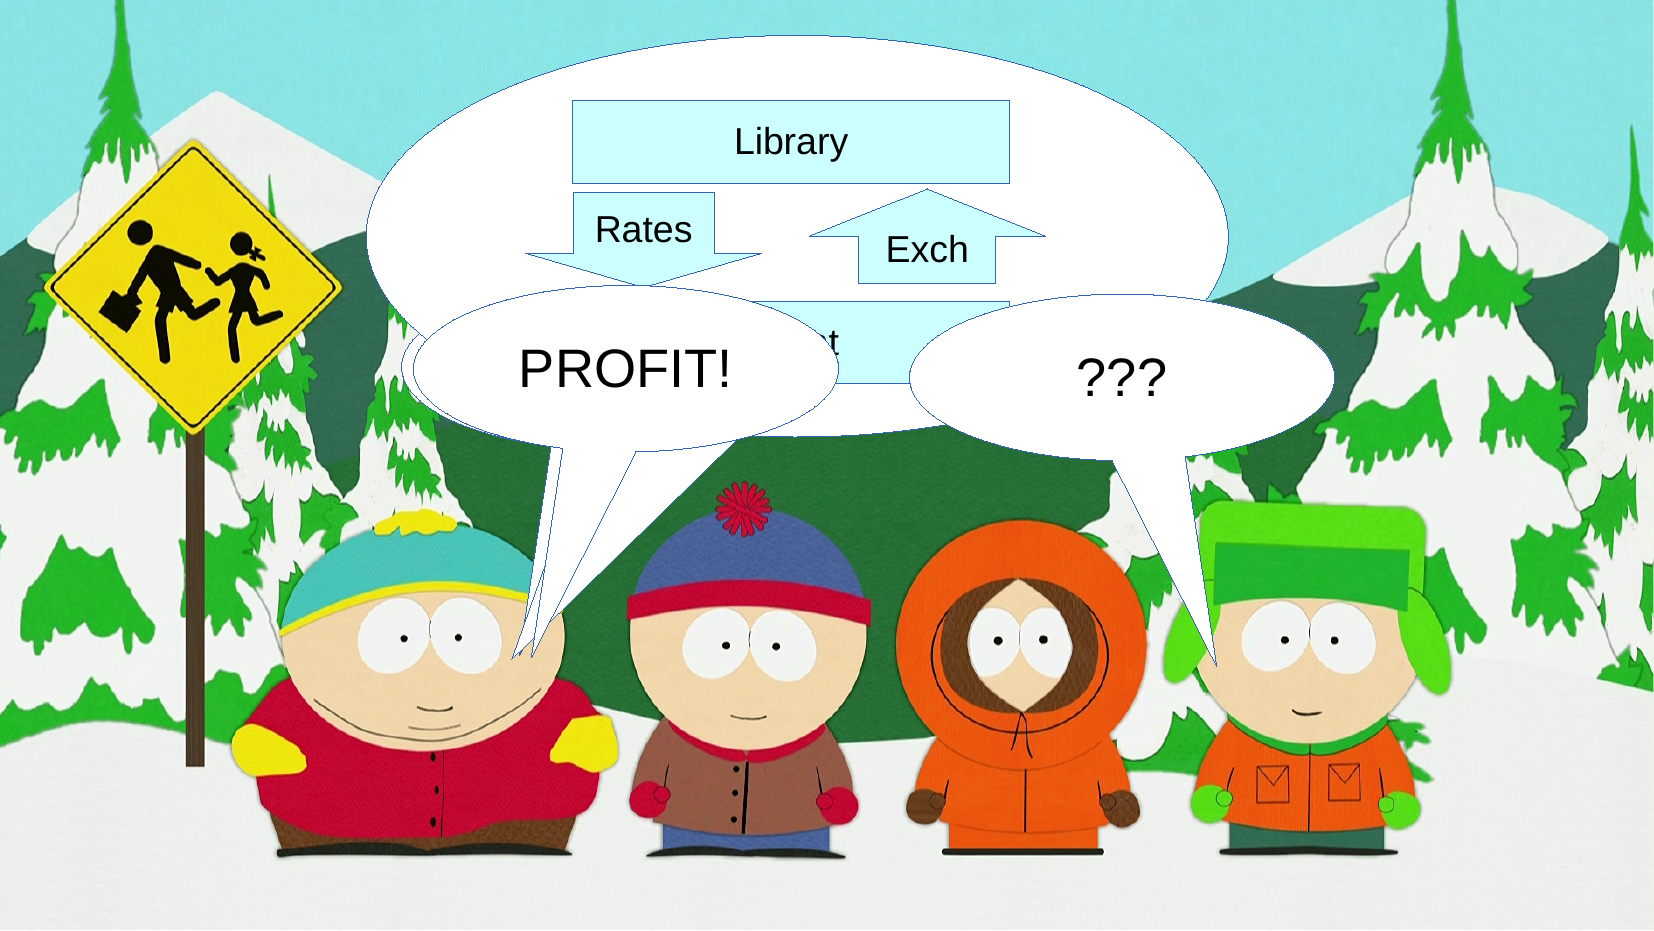

Library
Exch
Rates
Client
Borex!
PROFIT!
???